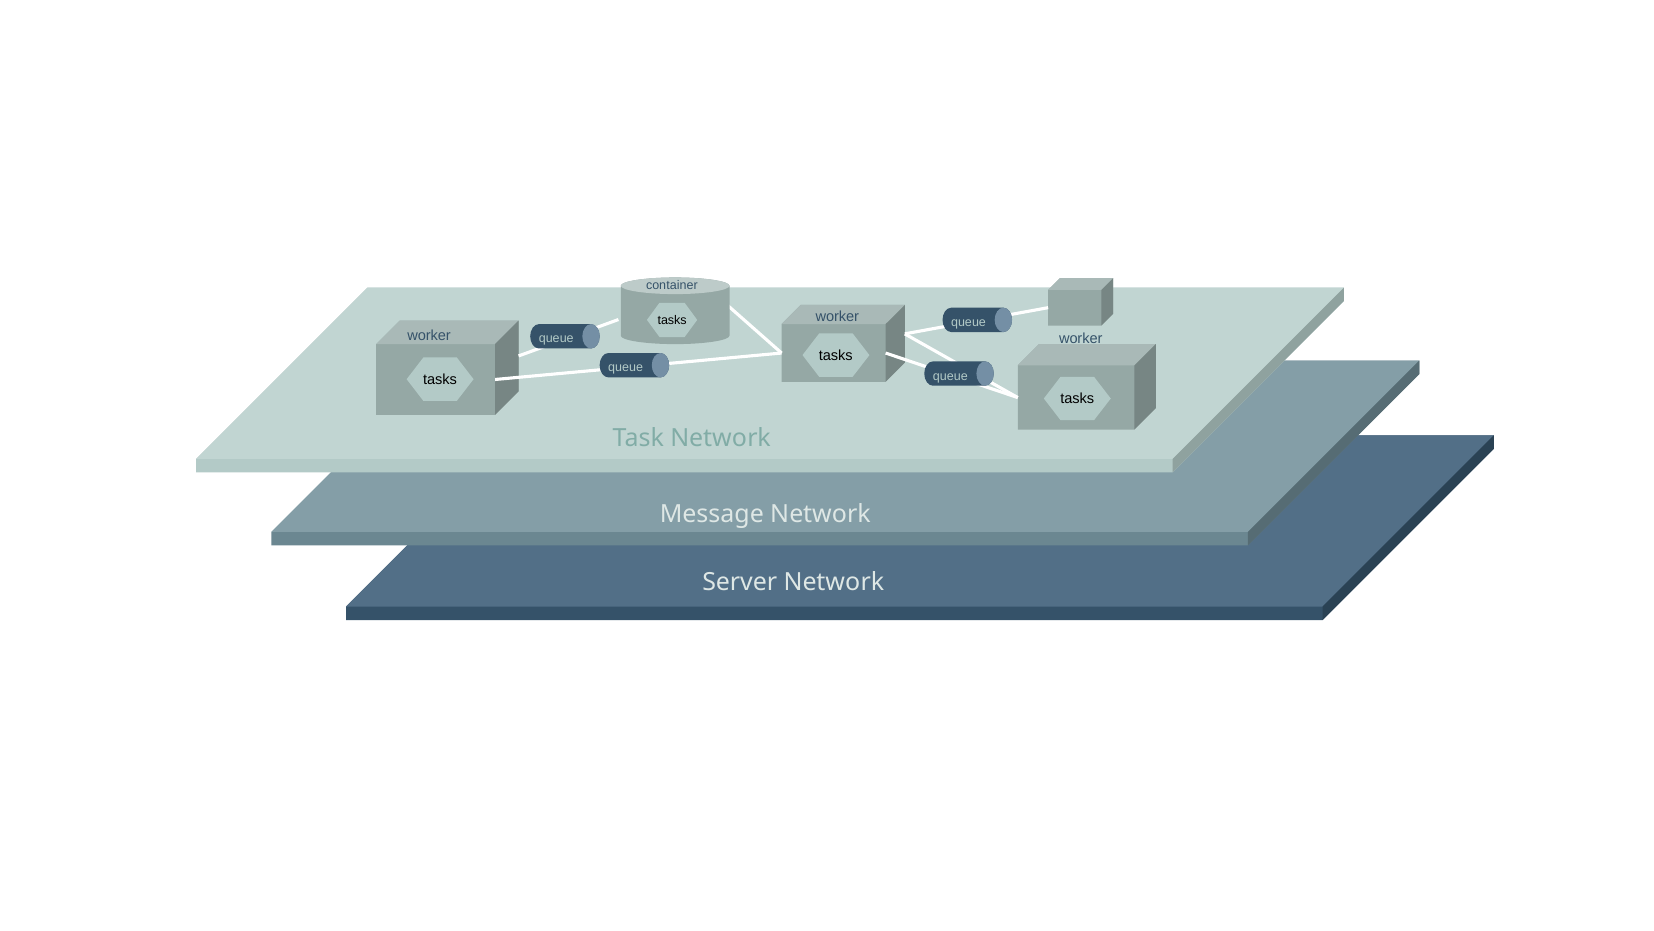

container
worker
tasks
queue
worker
worker
queue
tasks
queue
tasks
queue
tasks
Task Network
Message Network
Server Network